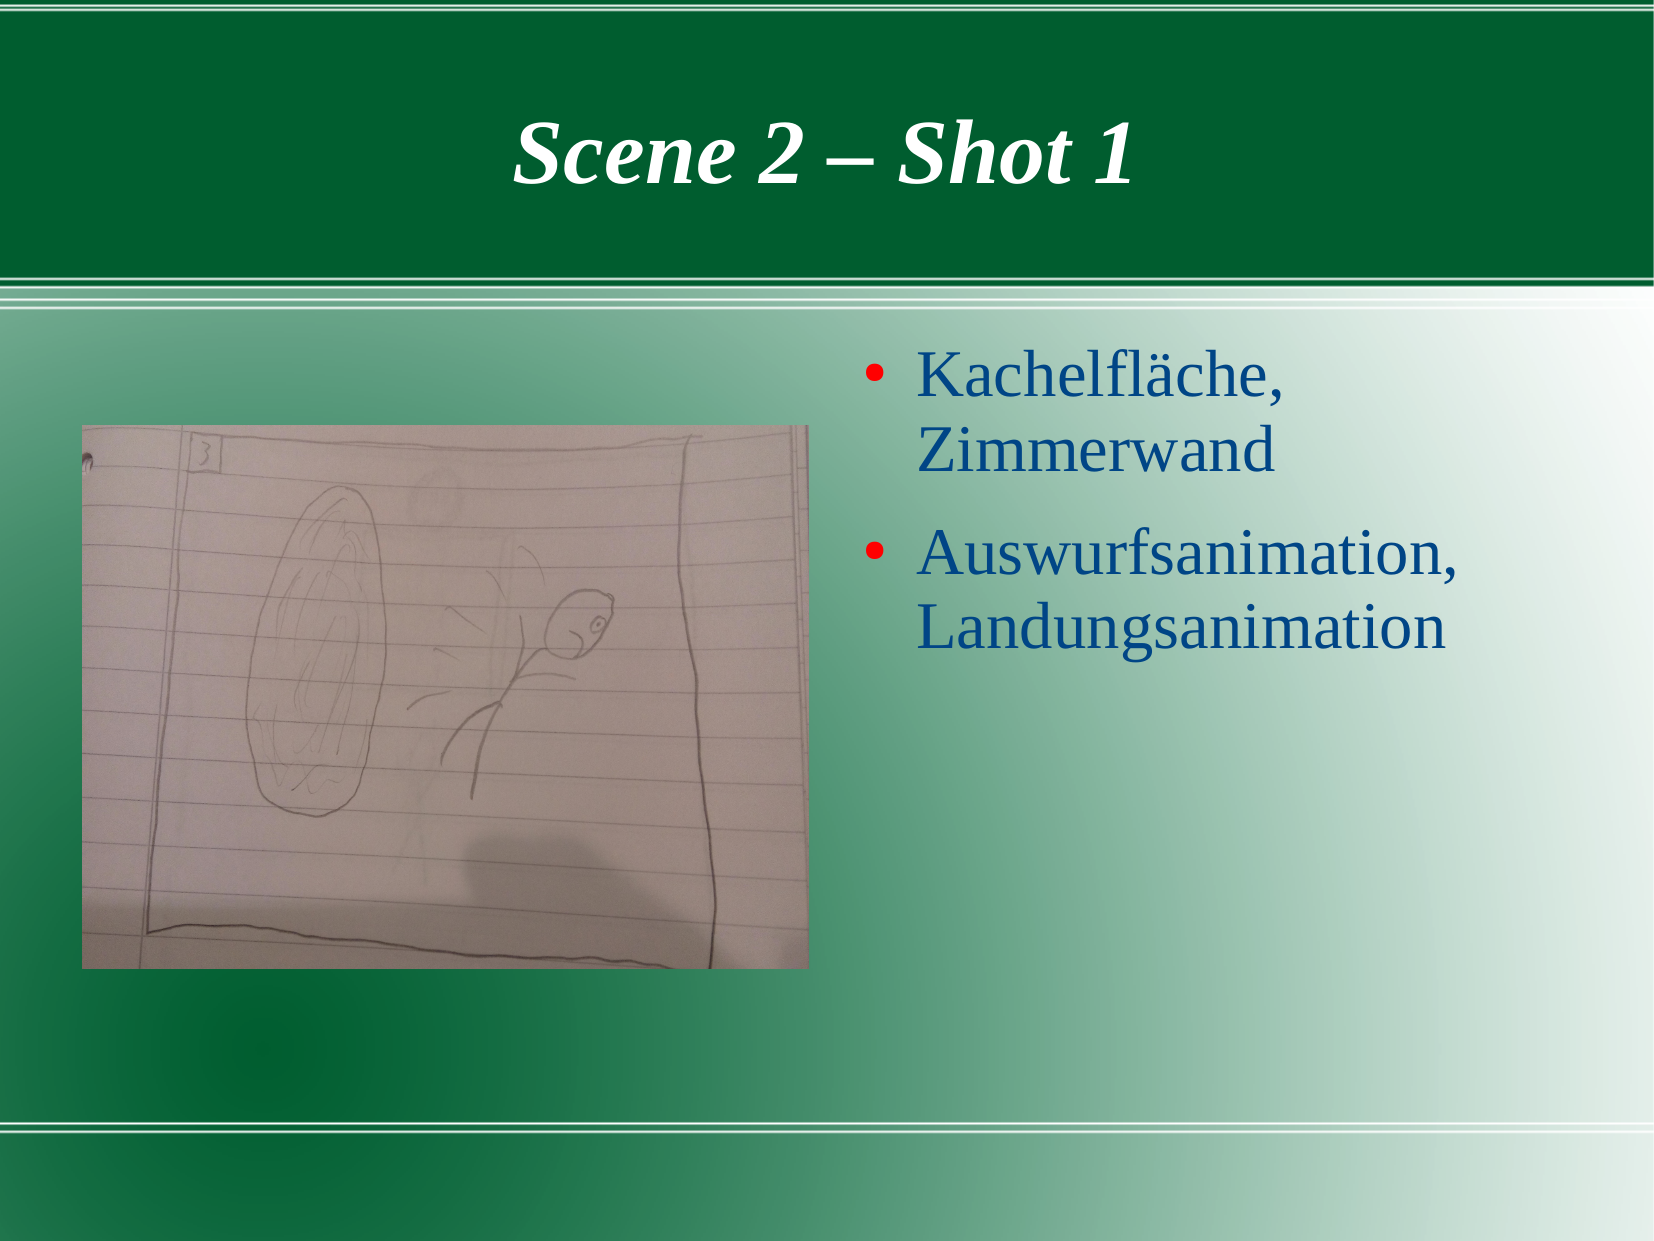

# Scene 2 – Shot 1
Kachelfläche, Zimmerwand
Auswurfsanimation, Landungsanimation